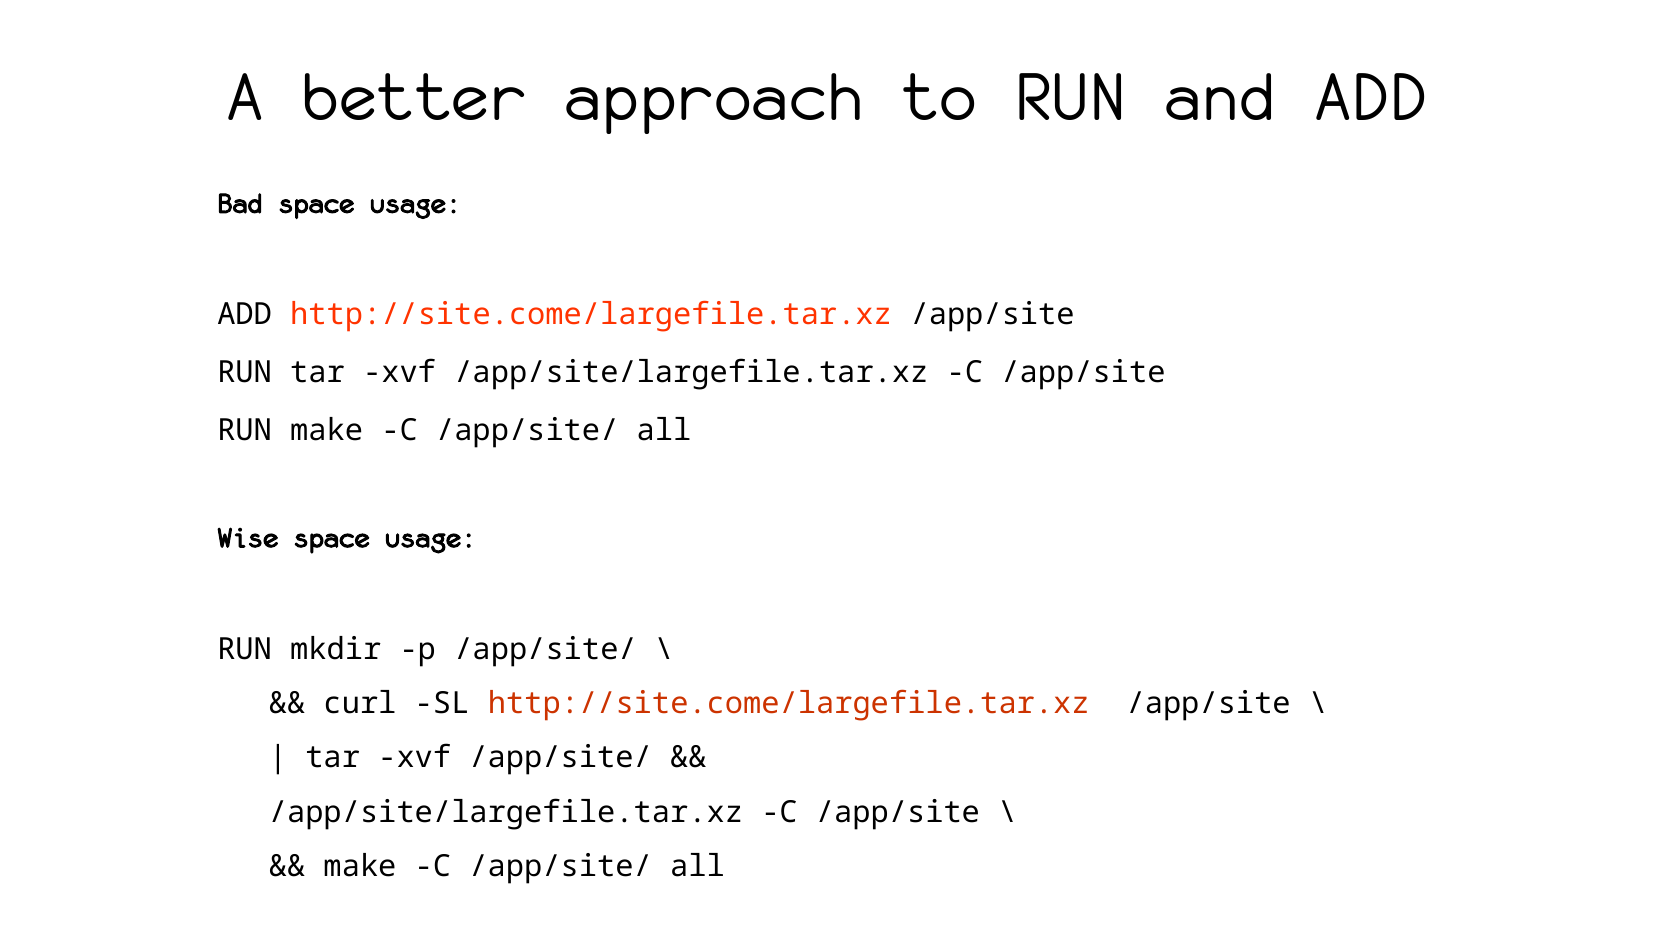

# A better approach to RUN and ADD
Bad space usage:
ADD http://site.come/largefile.tar.xz /app/site
RUN tar -xvf /app/site/largefile.tar.xz -C /app/site
RUN make -C /app/site/ all
Wise space usage:
RUN mkdir -p /app/site/ \
&& curl -SL http://site.come/largefile.tar.xz /app/site \
| tar -xvf /app/site/ &&
/app/site/largefile.tar.xz -C /app/site \
&& make -C /app/site/ all